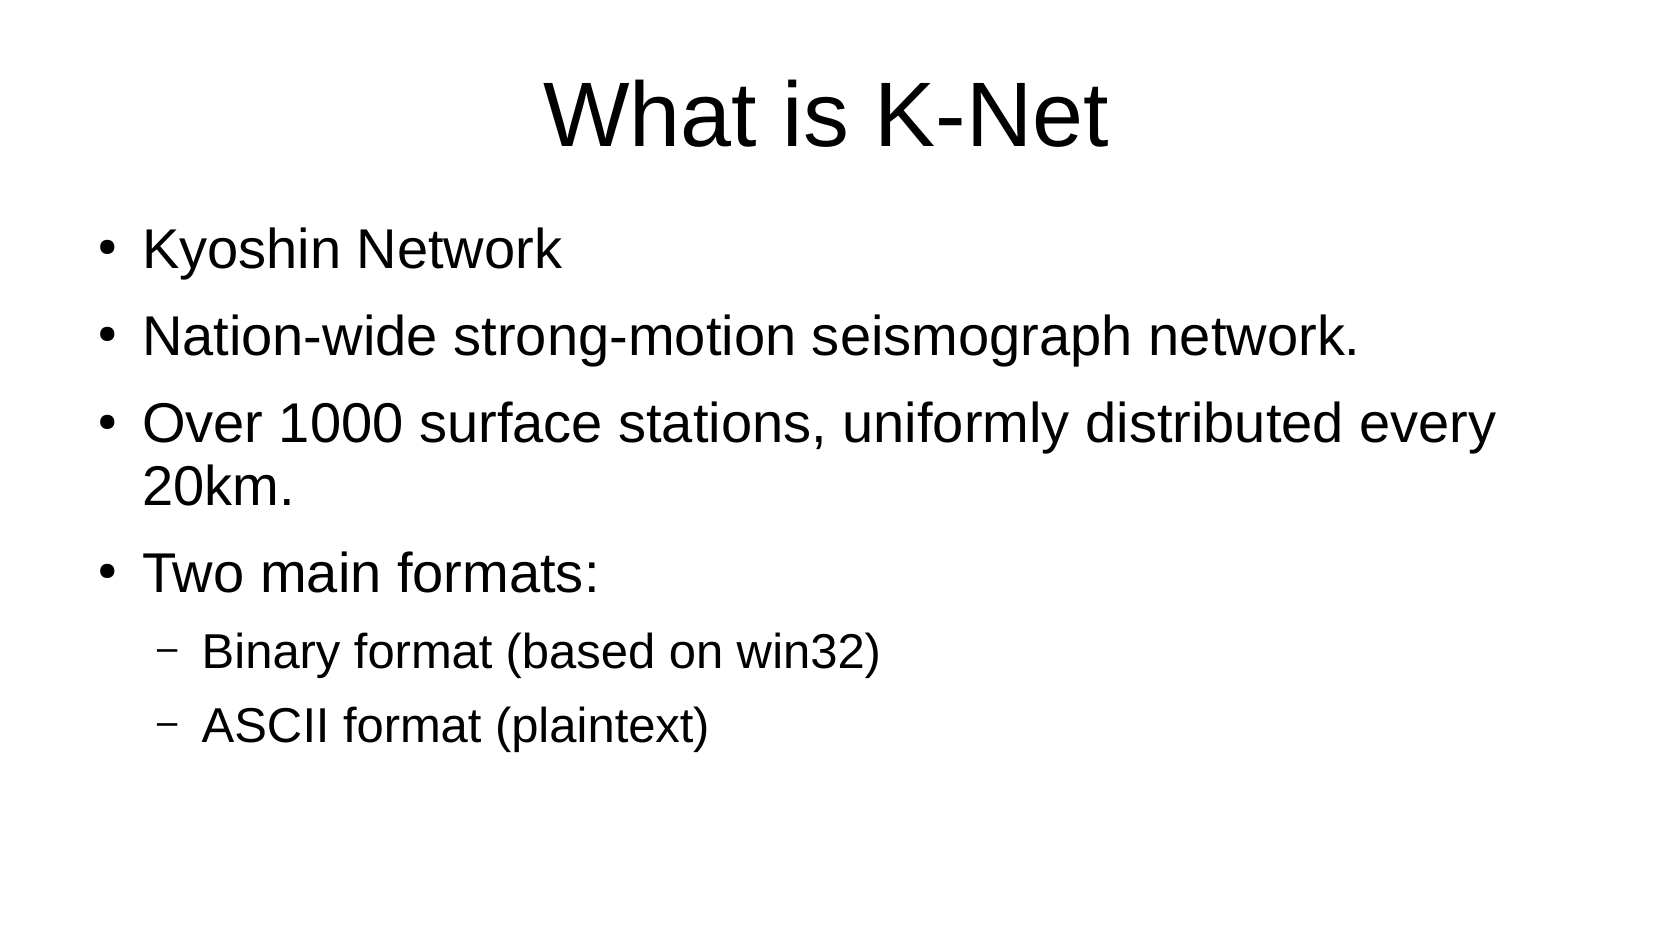

# What is K-Net
Kyoshin Network
Nation-wide strong-motion seismograph network.
Over 1000 surface stations, uniformly distributed every 20km.
Two main formats:
Binary format (based on win32)
ASCII format (plaintext)